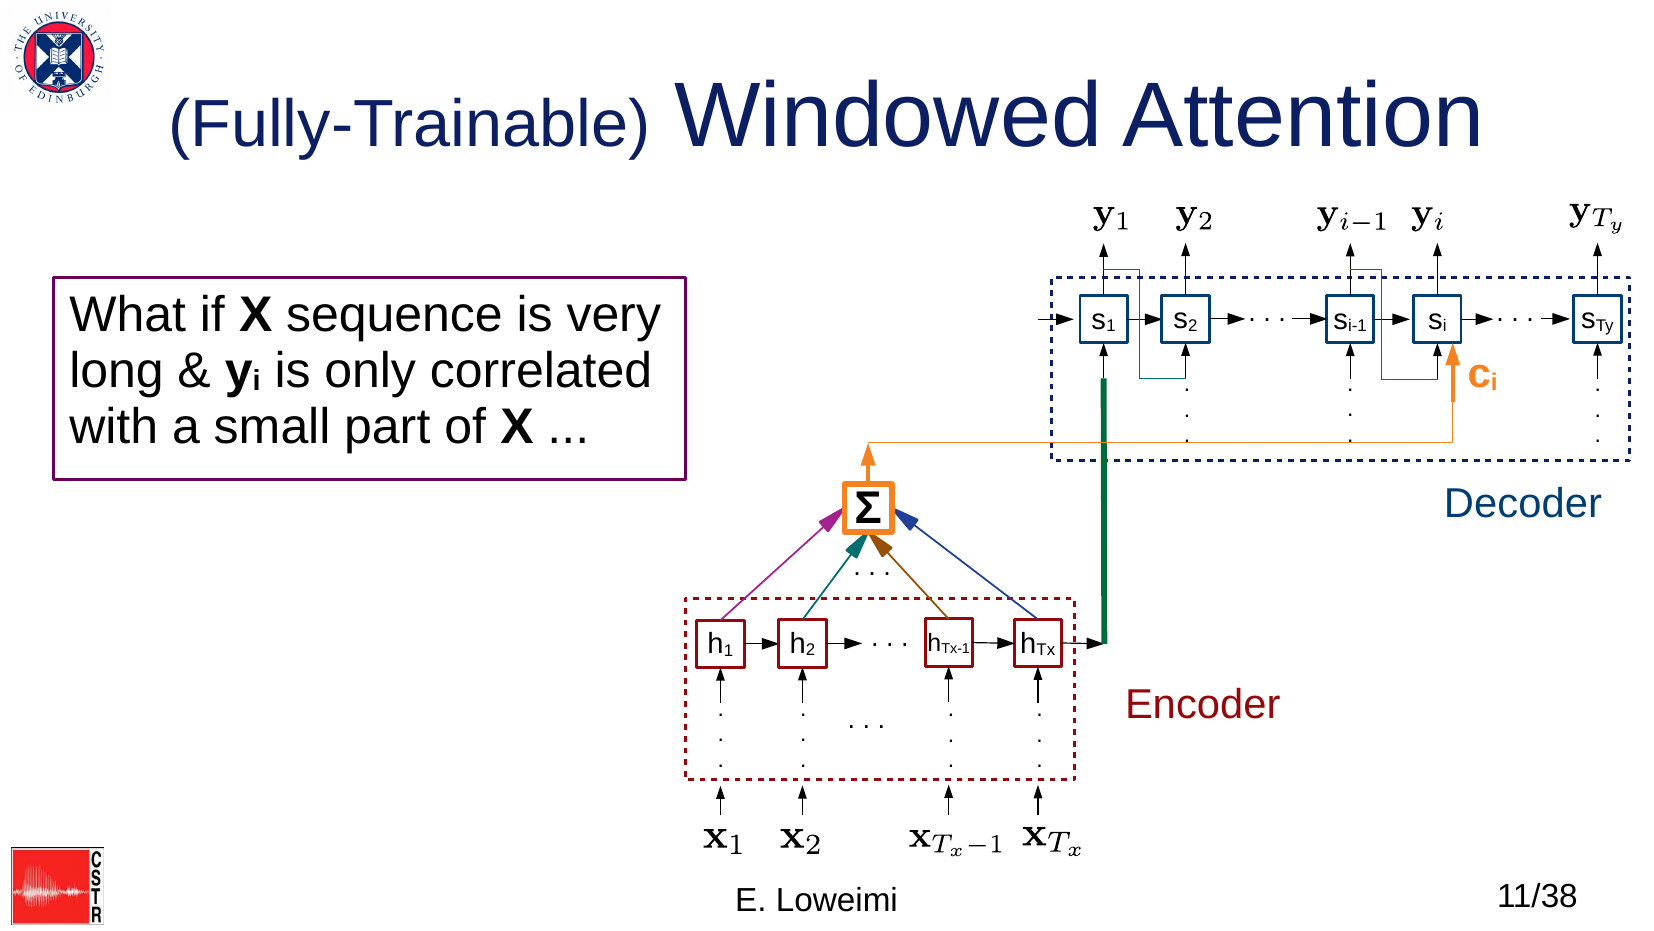

# (Fully-Trainable) Windowed Attention
What if X sequence is very long & yi is only correlated with a small part of X ...
. . .
. . .
sTy
s2
si
si-1
s1
ci
.
.
.
.
.
.
.
.
.
Decoder
Σ
. . .
. . .
hTx-1
hTx
h2
h1
Encoder
.
.
.
.
.
.
.
.
.
.
.
.
. . .
11/38
E. Loweimi